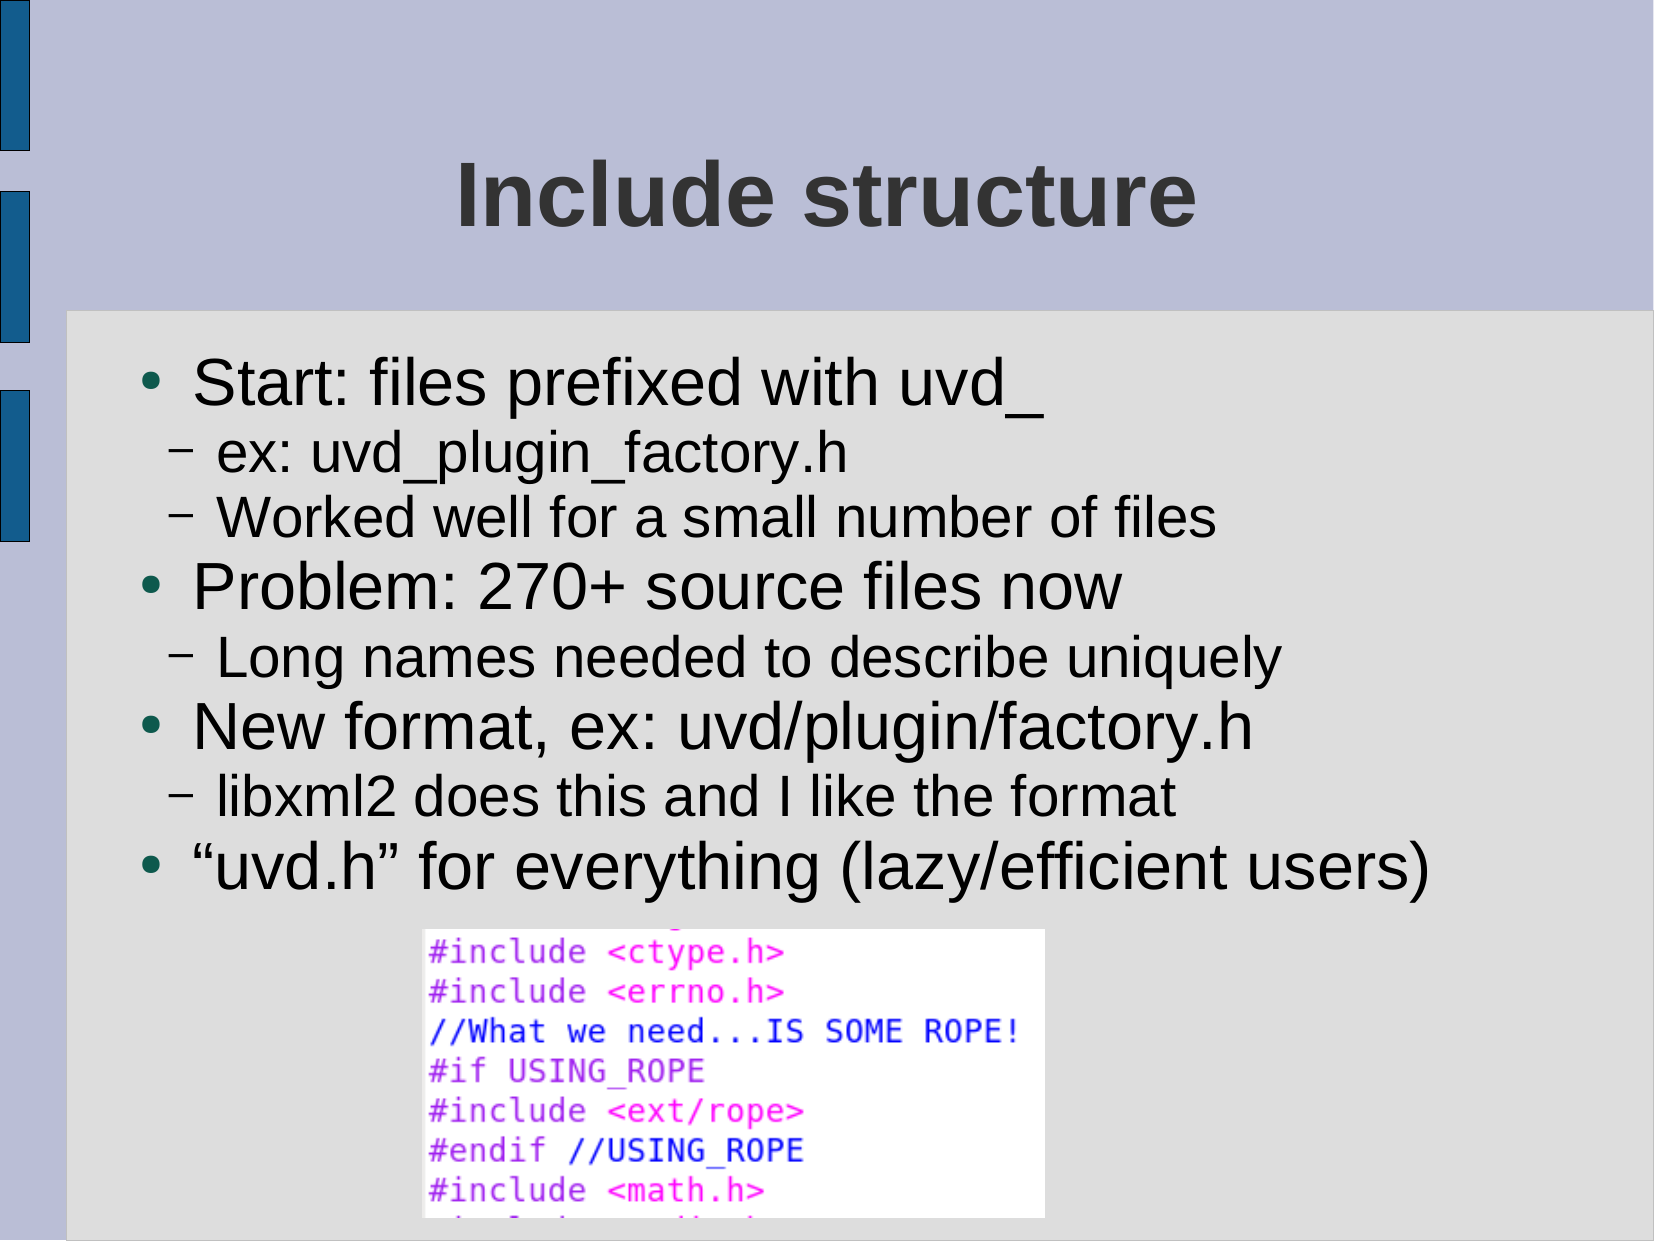

# Include structure
Start: files prefixed with uvd_
ex: uvd_plugin_factory.h
Worked well for a small number of files
Problem: 270+ source files now
Long names needed to describe uniquely
New format, ex: uvd/plugin/factory.h
libxml2 does this and I like the format
“uvd.h” for everything (lazy/efficient users)